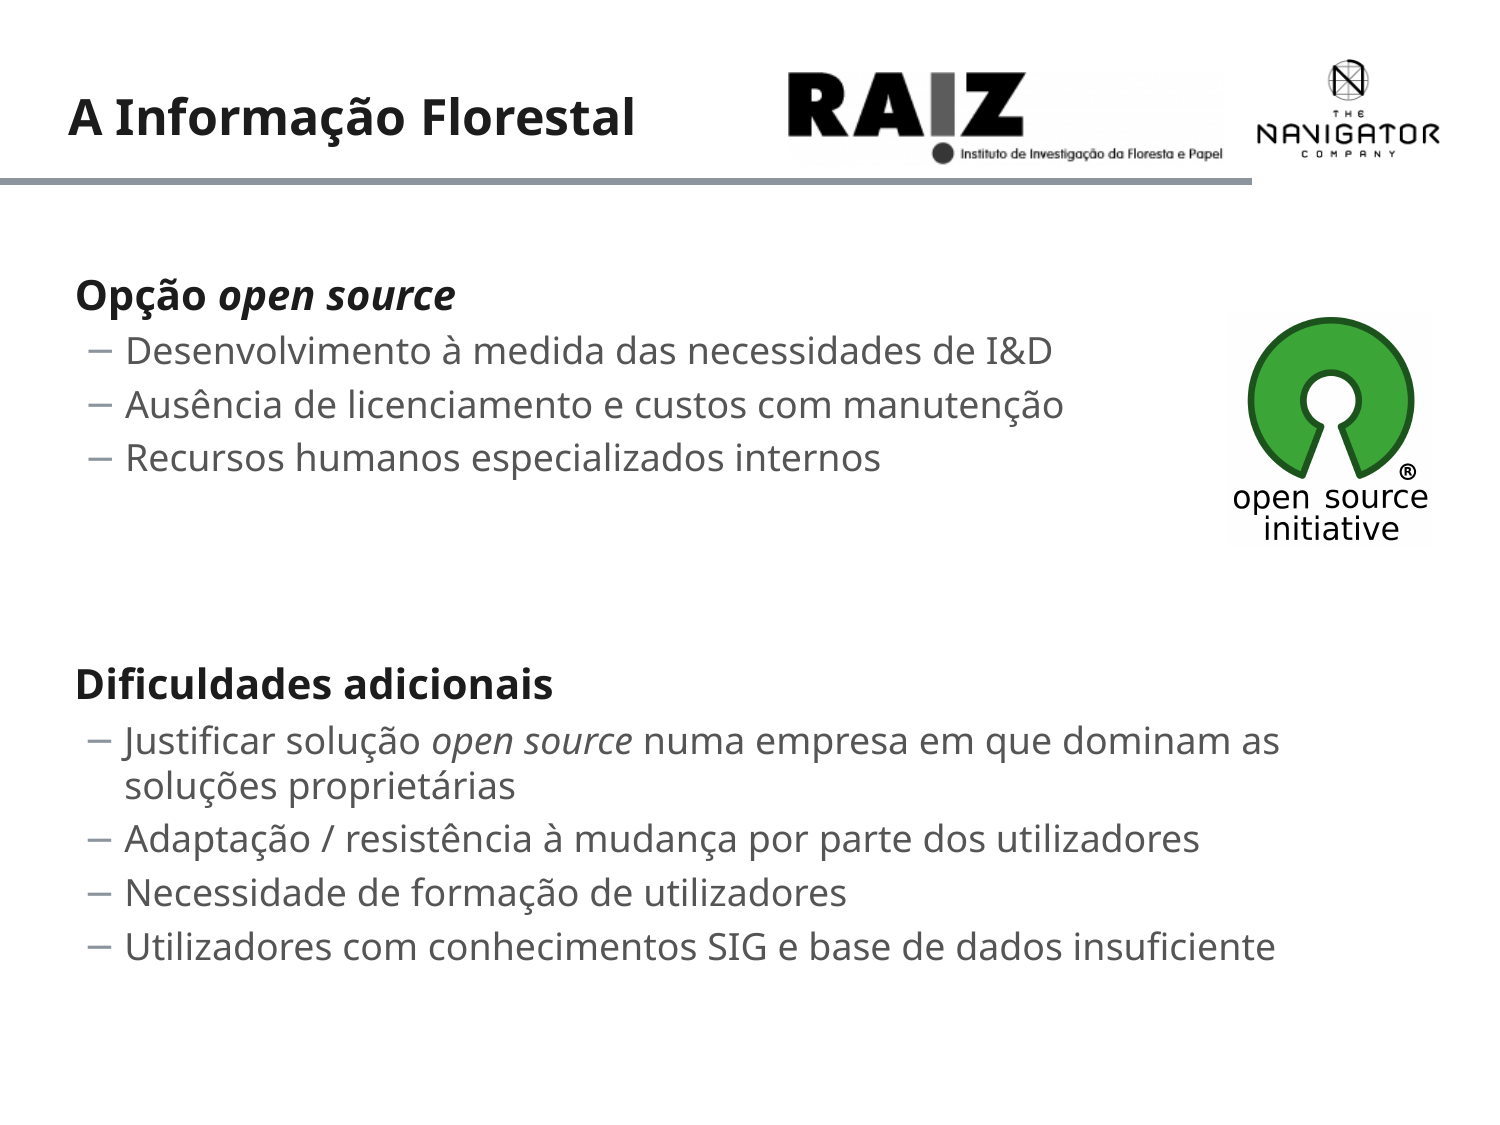

A Informação Florestal
# Opção open source
Desenvolvimento à medida das necessidades de I&D
Ausência de licenciamento e custos com manutenção
Recursos humanos especializados internos
Dificuldades adicionais
Justificar solução open source numa empresa em que dominam as soluções proprietárias
Adaptação / resistência à mudança por parte dos utilizadores
Necessidade de formação de utilizadores
Utilizadores com conhecimentos SIG e base de dados insuficiente